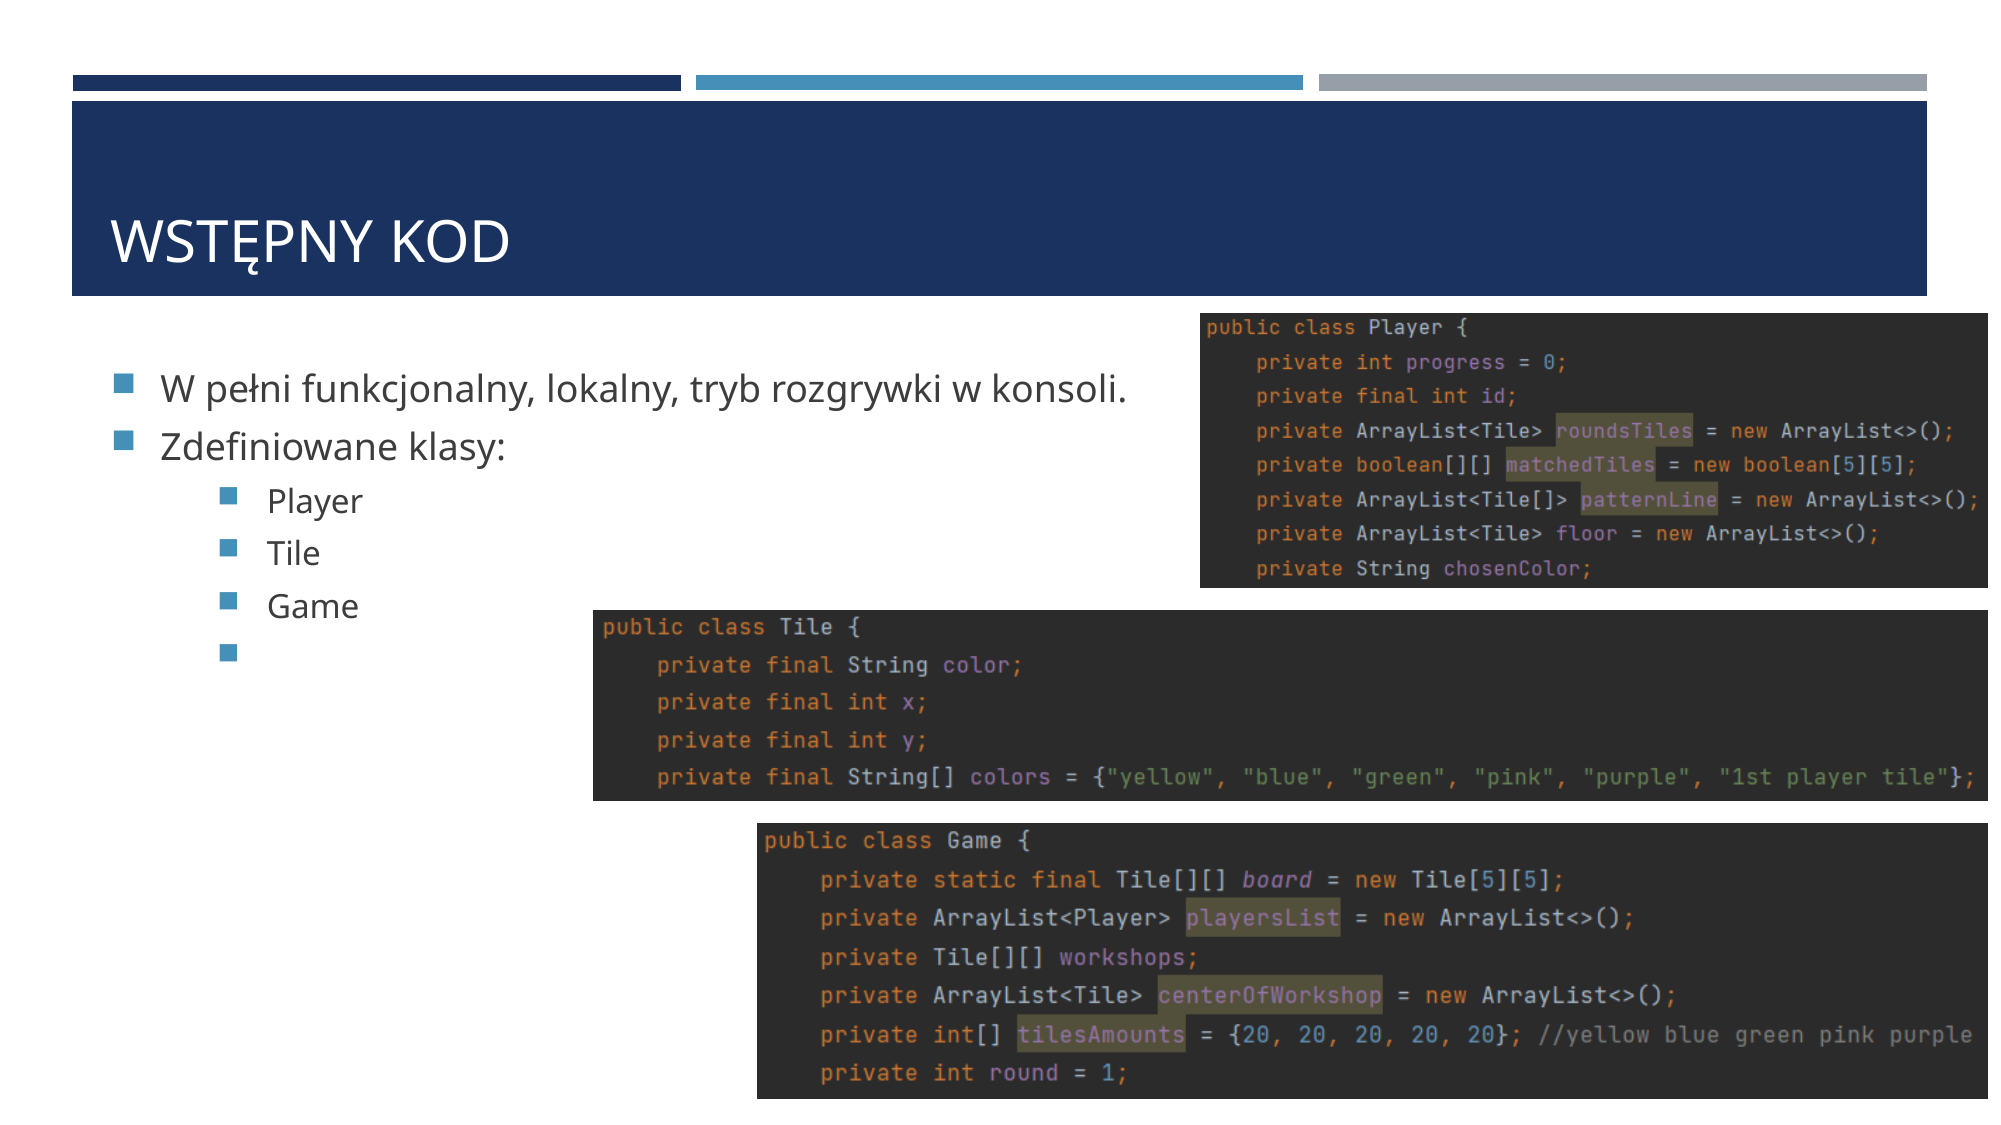

# Wstępny kod
W pełni funkcjonalny, lokalny, tryb rozgrywki w konsoli.
Zdefiniowane klasy:
Player
Tile
Game